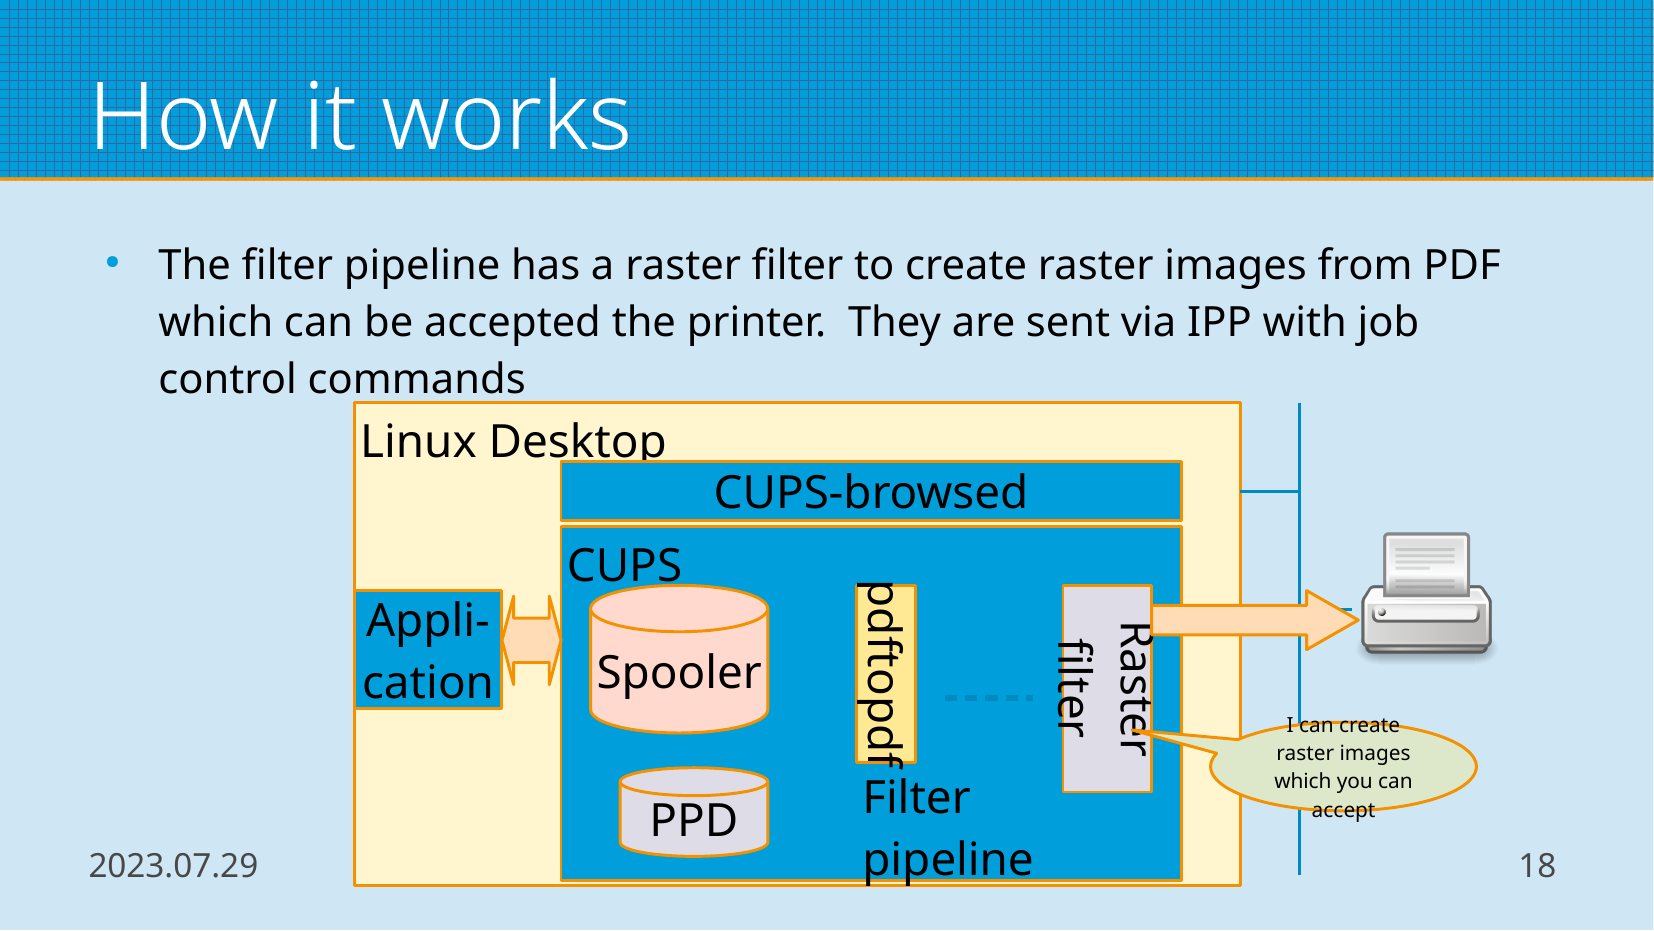

# How it works
The filter pipeline has a raster filter to create raster images from PDF which can be accepted the printer. They are sent via IPP with job control commands
Linux Desktop
CUPS-browsed
CUPS
Spooler
Appli-
cation
pdftopdf
Raster
filter
I can create raster images which you can accept
Filter pipeline
PPD
2023.07.29
COSCUP 2023 OSPN Track
18